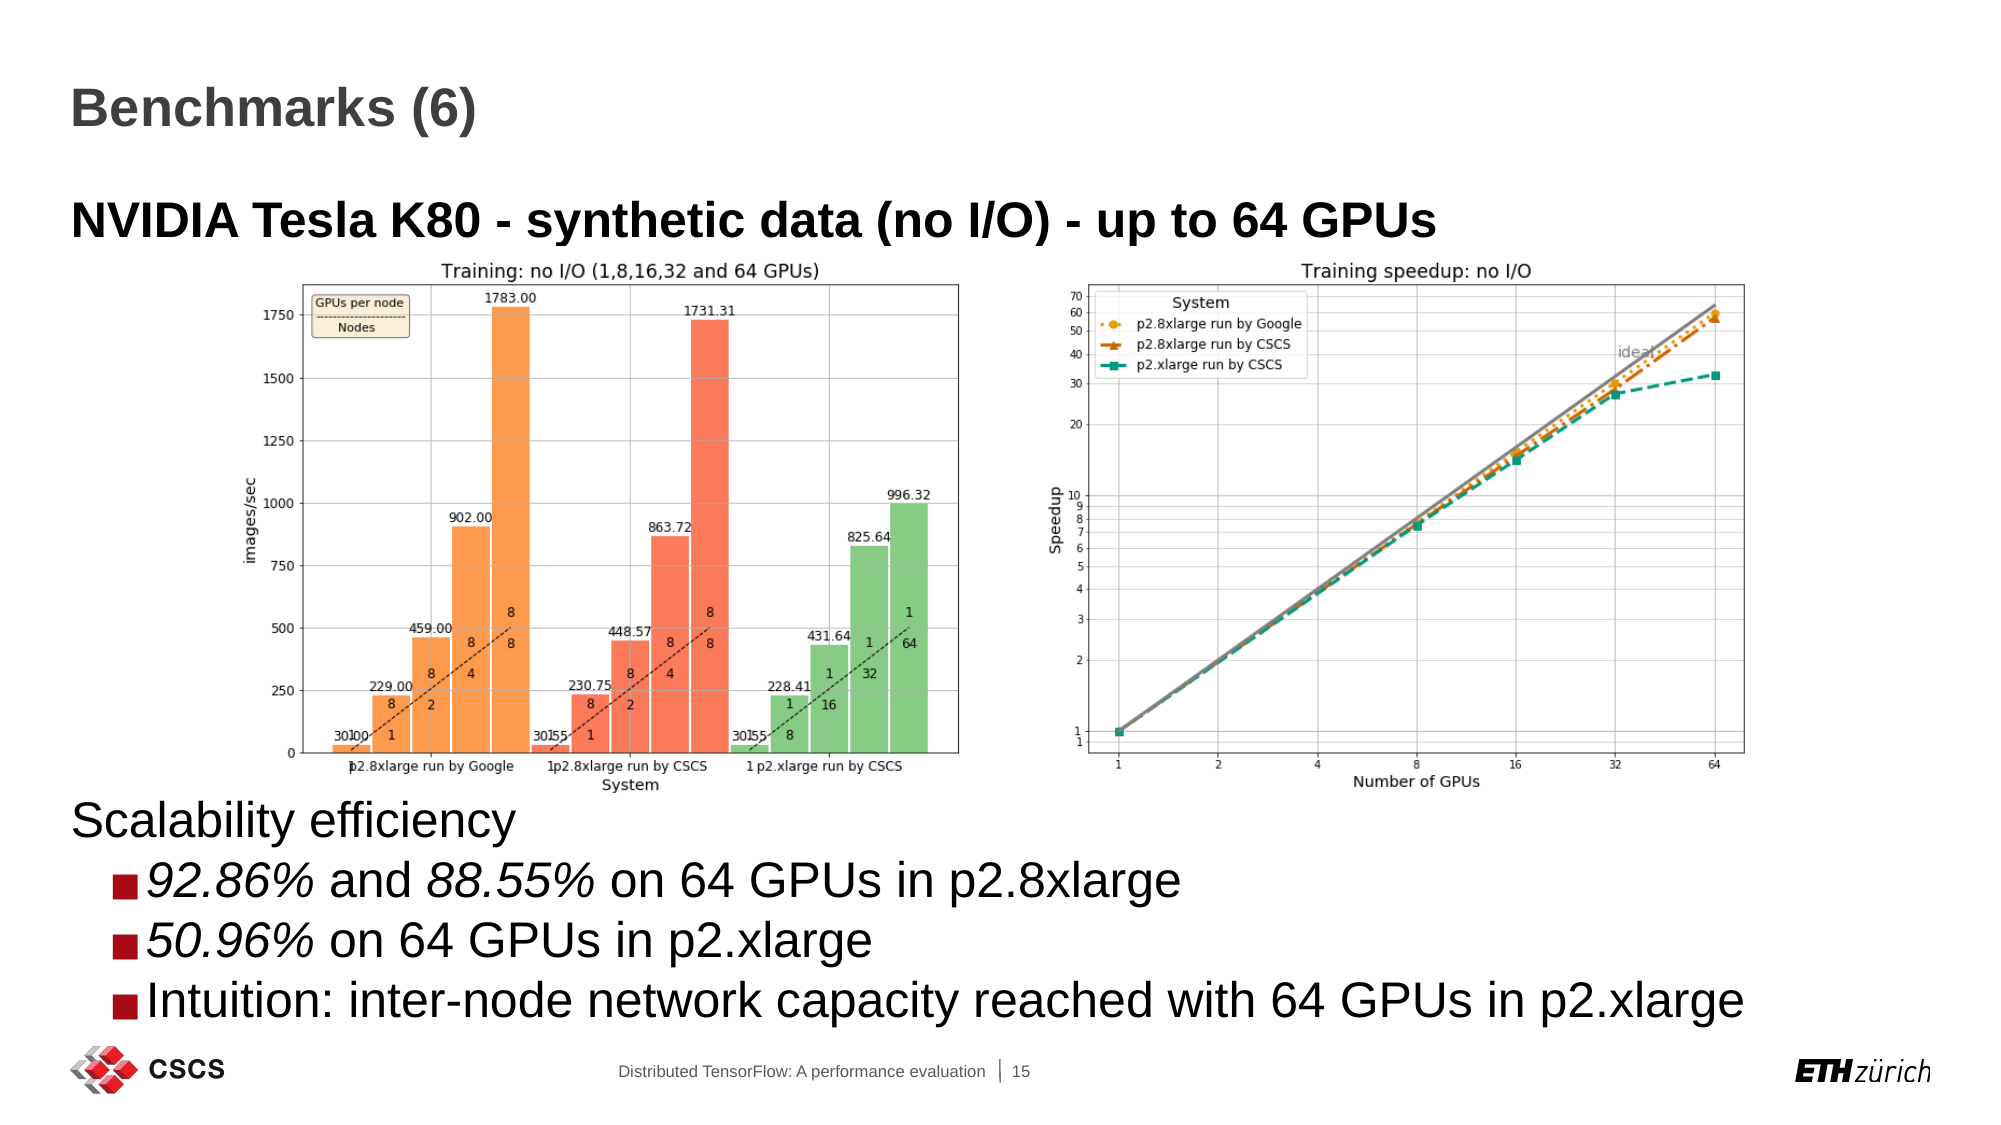

# Benchmarks (6)
NVIDIA Tesla K80 - synthetic data (no I/O) - up to 64 GPUs
Scalability efficiency
92.86% and 88.55% on 64 GPUs in p2.8xlarge
50.96% on 64 GPUs in p2.xlarge
Intuition: inter-node network capacity reached with 64 GPUs in p2.xlarge
Distributed TensorFlow: A performance evaluation